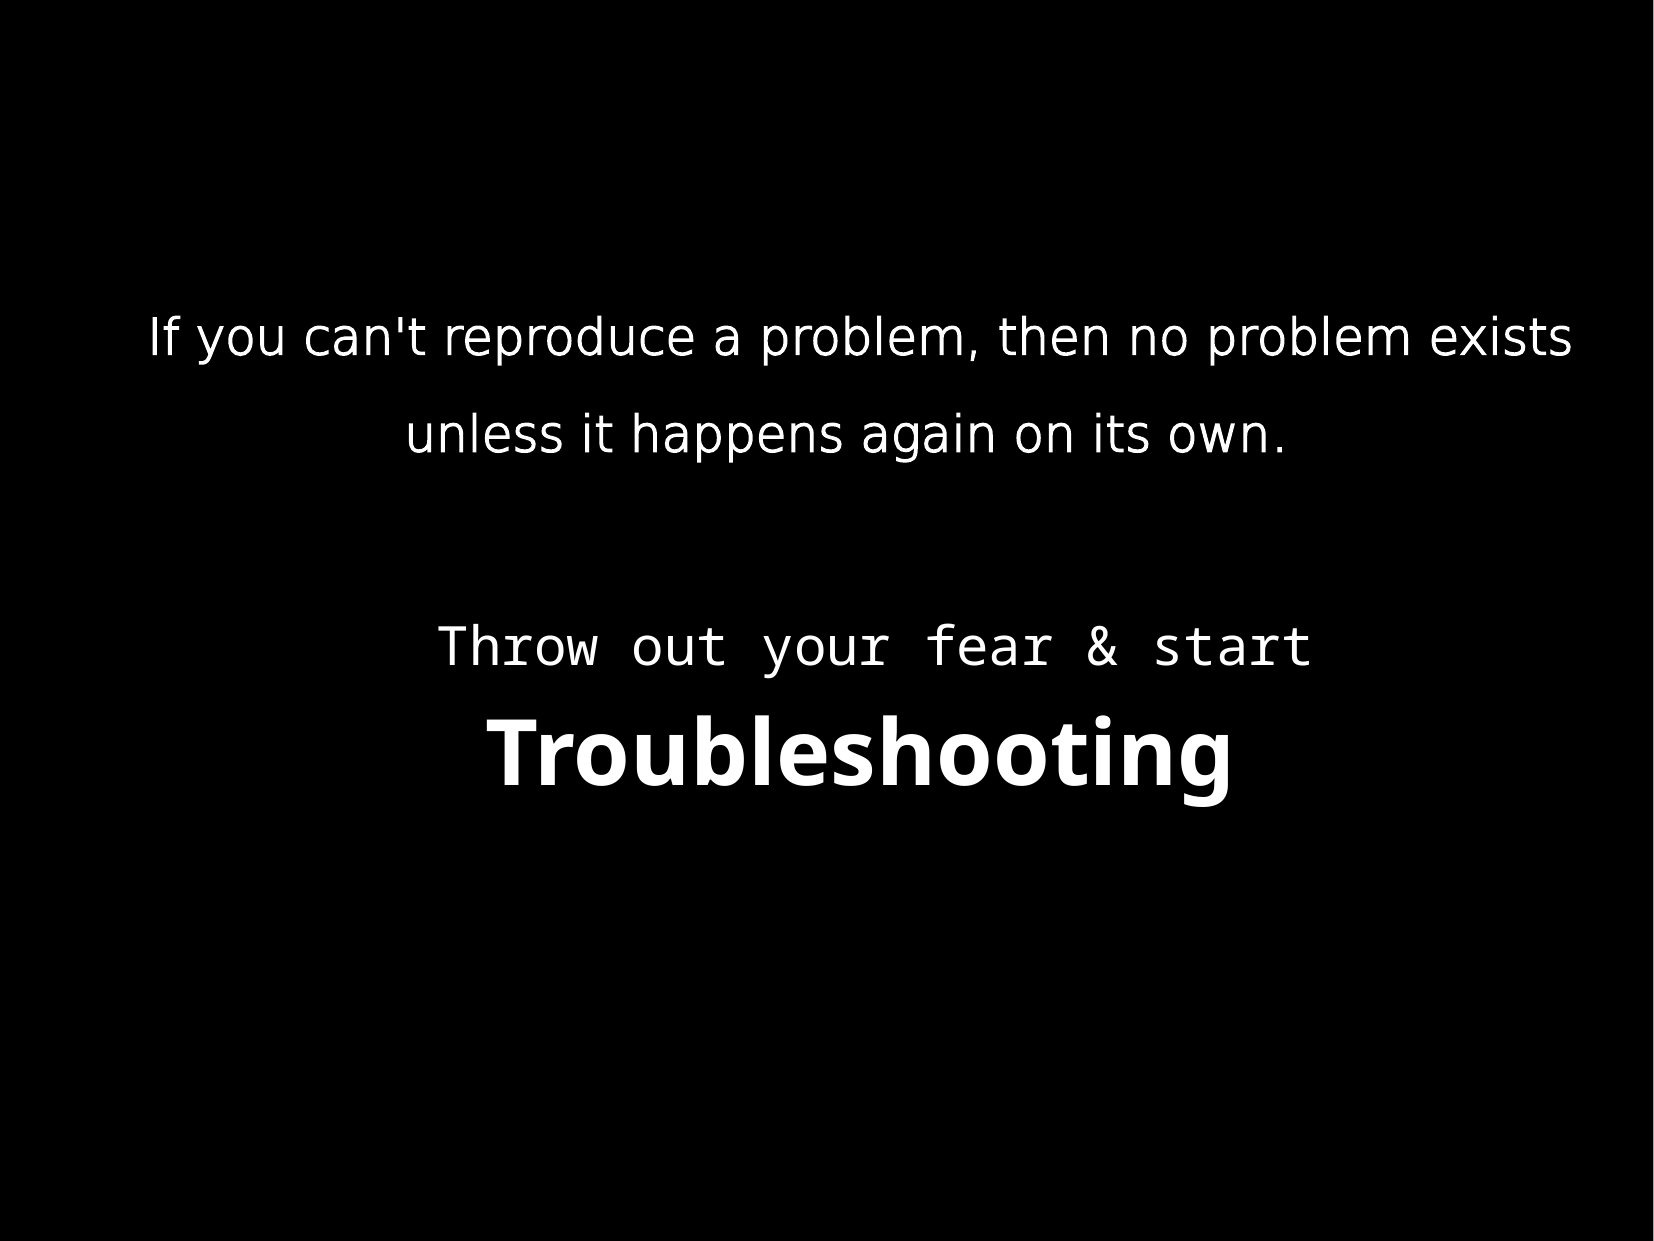

# If you can't reproduce a problem, then no problem exists unless it happens again on its own. Throw out your fear & start Troubleshooting